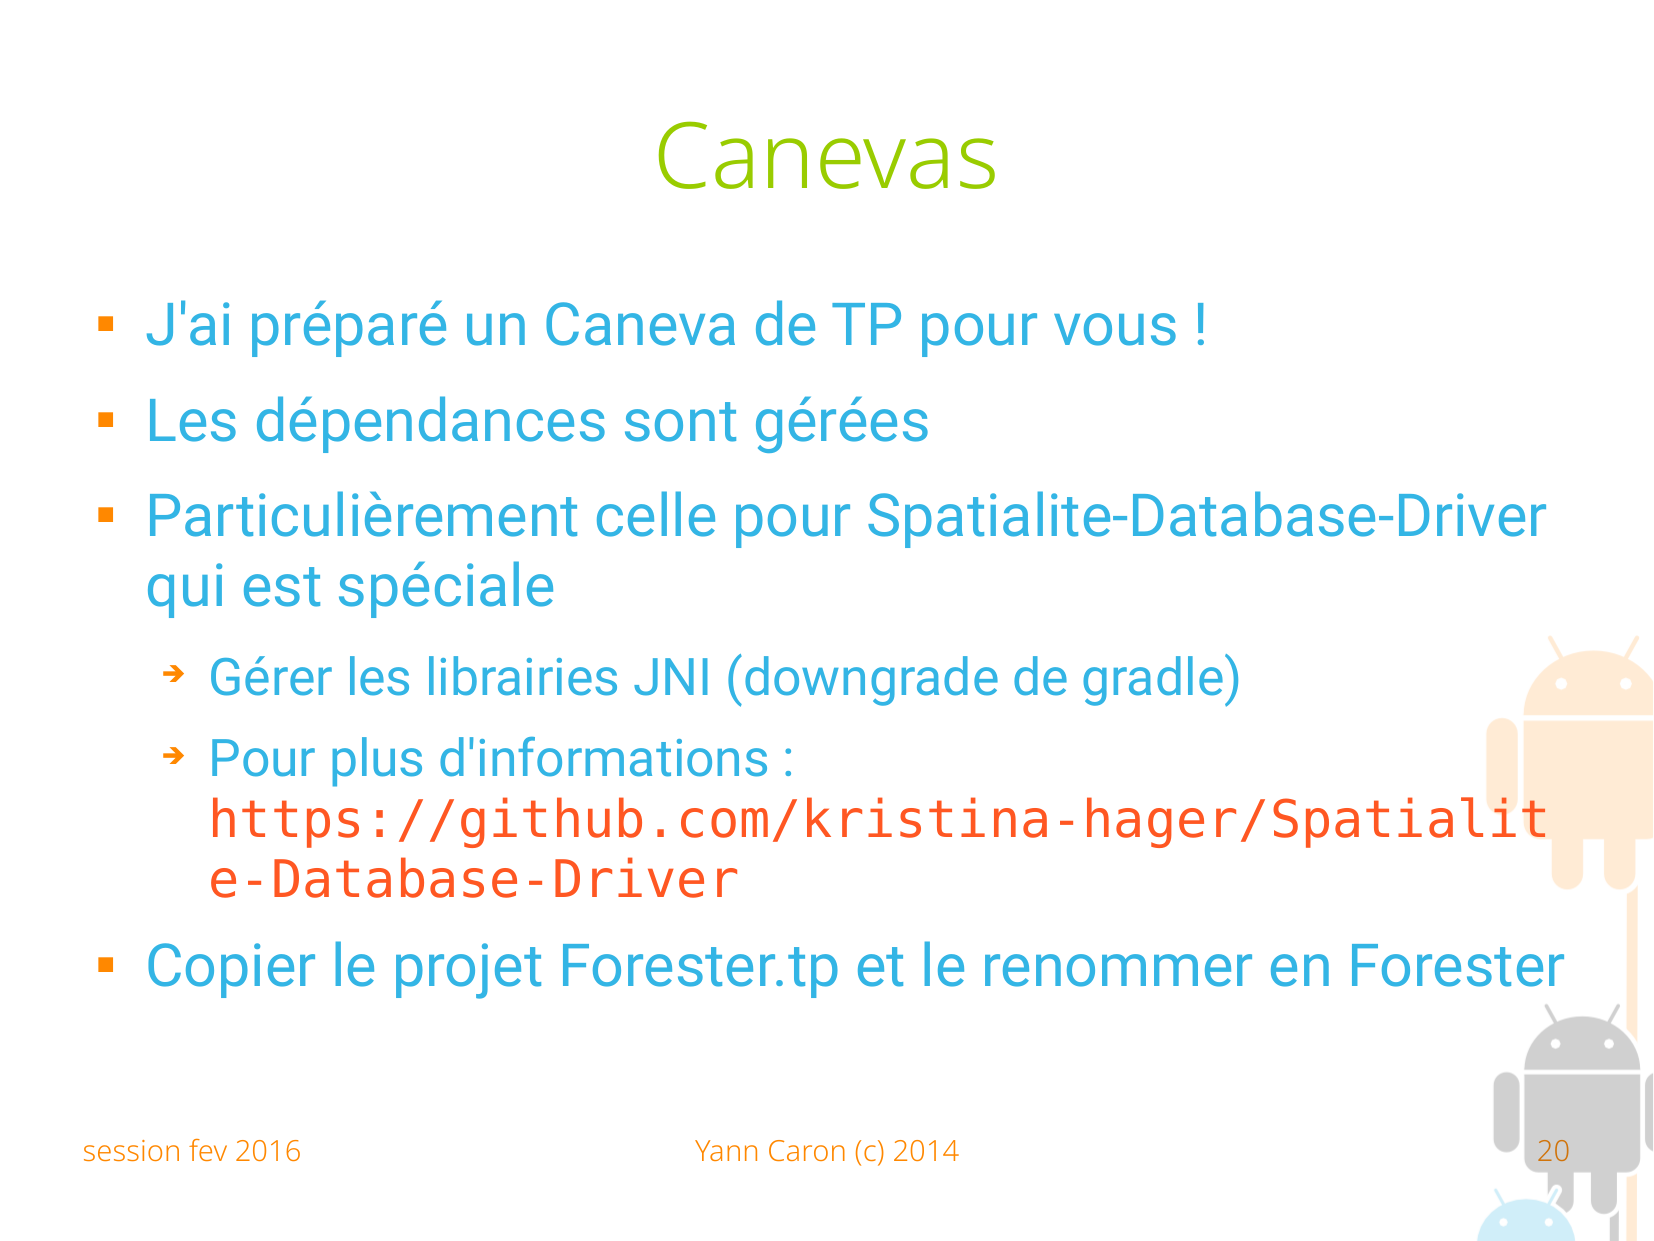

# Canevas
J'ai préparé un Caneva de TP pour vous !
Les dépendances sont gérées
Particulièrement celle pour Spatialite-Database-Driver qui est spéciale
Gérer les librairies JNI (downgrade de gradle)
Pour plus d'informations : https://github.com/kristina-hager/Spatialite-Database-Driver
Copier le projet Forester.tp et le renommer en Forester
session fev 2016
Yann Caron (c) 2014
20